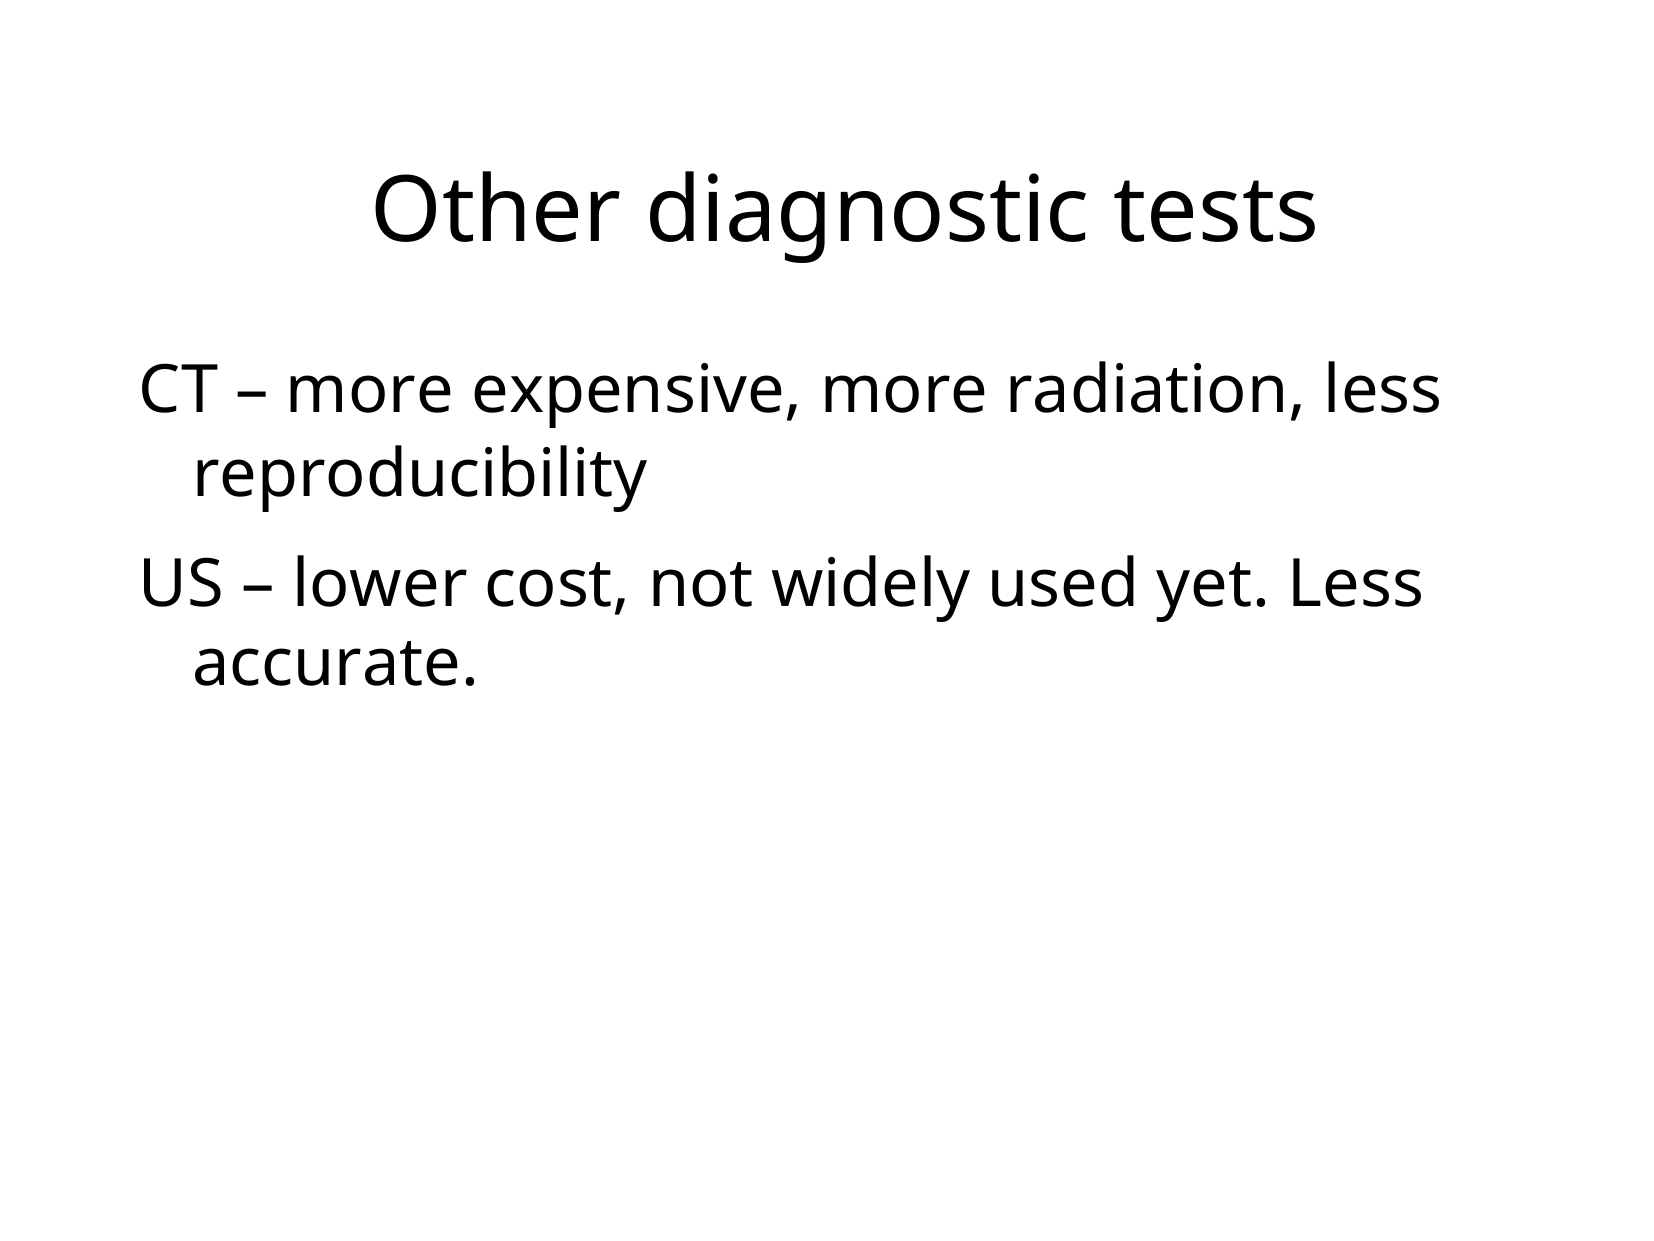

# Other diagnostic tests
CT – more expensive, more radiation, less reproducibility
US – lower cost, not widely used yet. Less accurate.